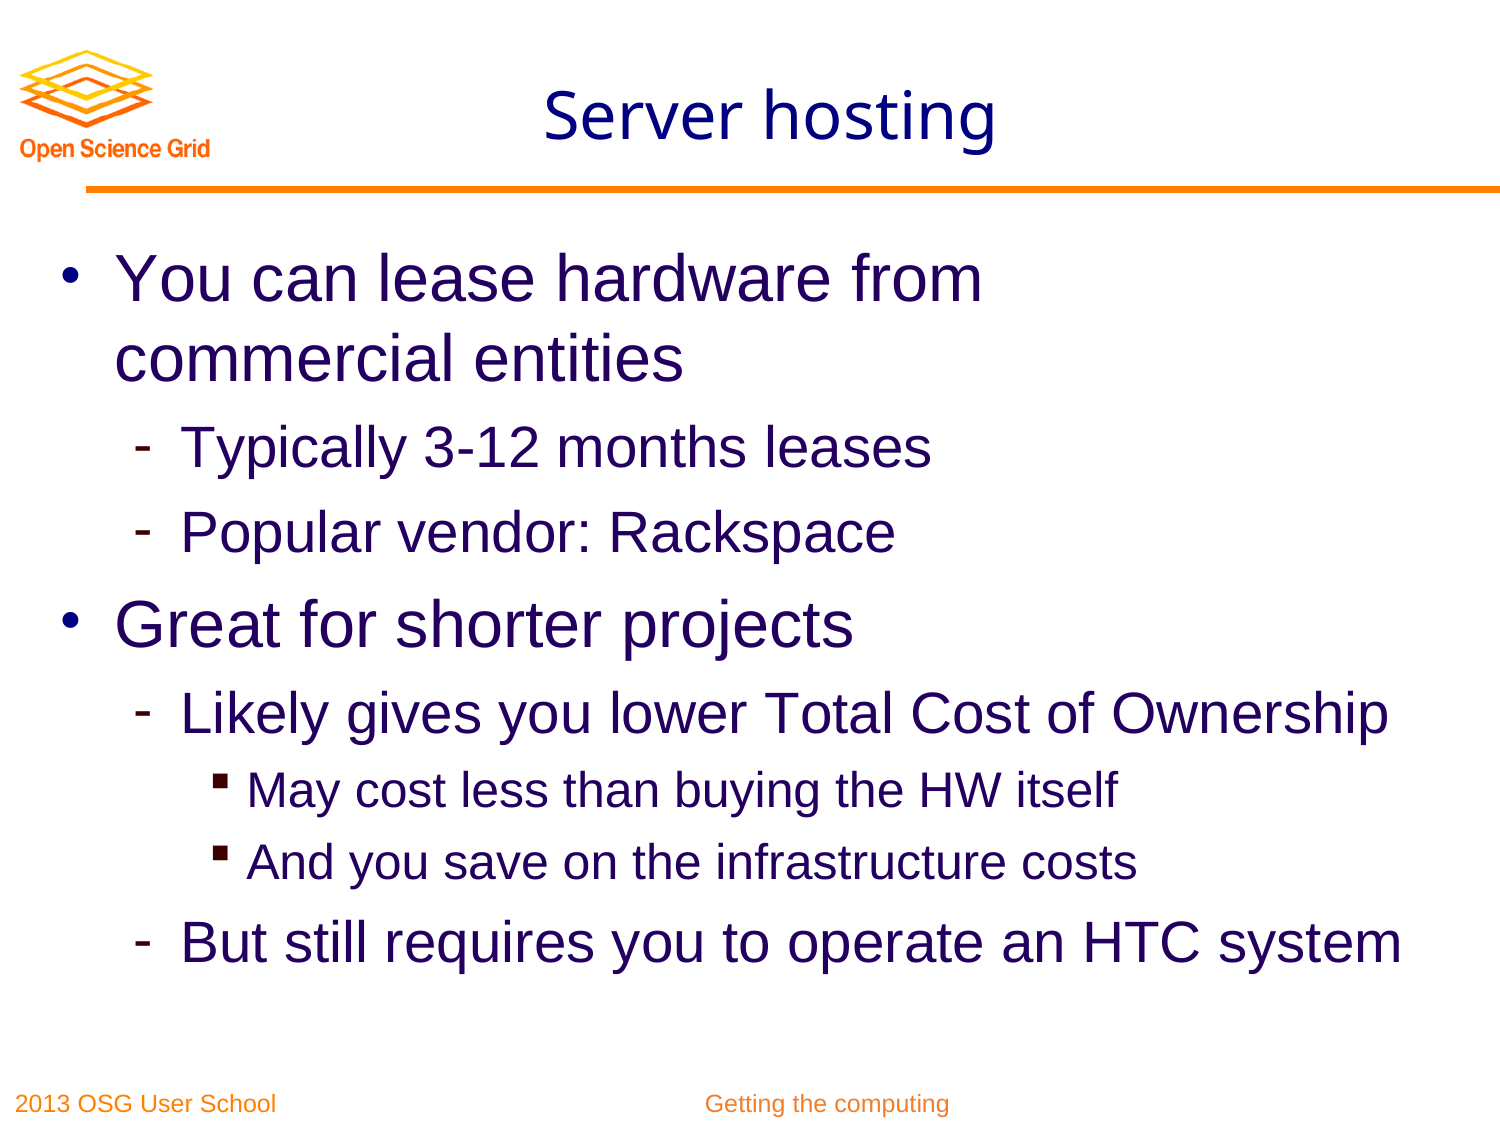

# Server hosting
You can lease hardware from
commercial entities
Typically 3-12 months leases
Popular vendor: Rackspace
Great for shorter projects
Likely gives you lower Total Cost of Ownership
May cost less than buying the HW itself
And you save on the infrastructure costs
But still requires you to operate an HTC system